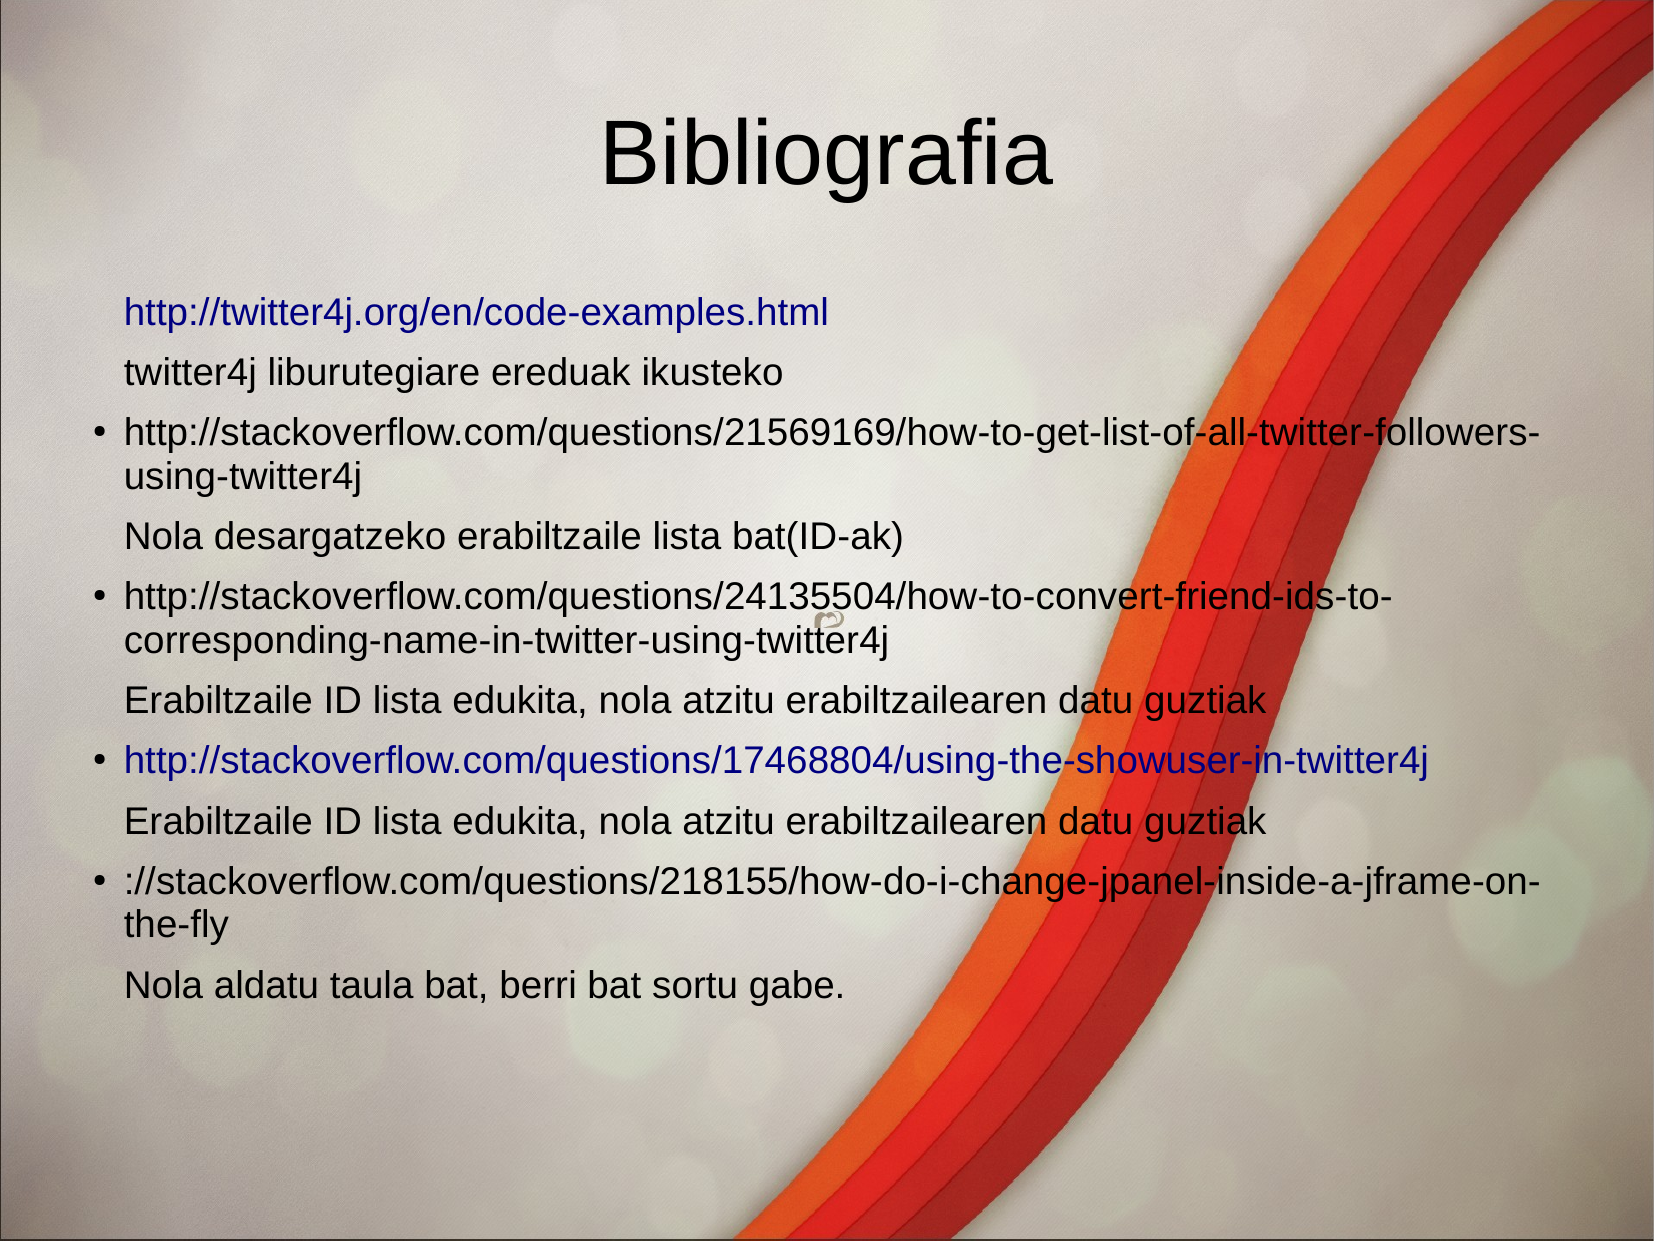

# Bibliografia
http://twitter4j.org/en/code-examples.html
twitter4j liburutegiare ereduak ikusteko
http://stackoverflow.com/questions/21569169/how-to-get-list-of-all-twitter-followers-using-twitter4j
Nola desargatzeko erabiltzaile lista bat(ID-ak)
http://stackoverflow.com/questions/24135504/how-to-convert-friend-ids-to-corresponding-name-in-twitter-using-twitter4j
Erabiltzaile ID lista edukita, nola atzitu erabiltzailearen datu guztiak
http://stackoverflow.com/questions/17468804/using-the-showuser-in-twitter4j
Erabiltzaile ID lista edukita, nola atzitu erabiltzailearen datu guztiak
://stackoverflow.com/questions/218155/how-do-i-change-jpanel-inside-a-jframe-on-the-fly
Nola aldatu taula bat, berri bat sortu gabe.